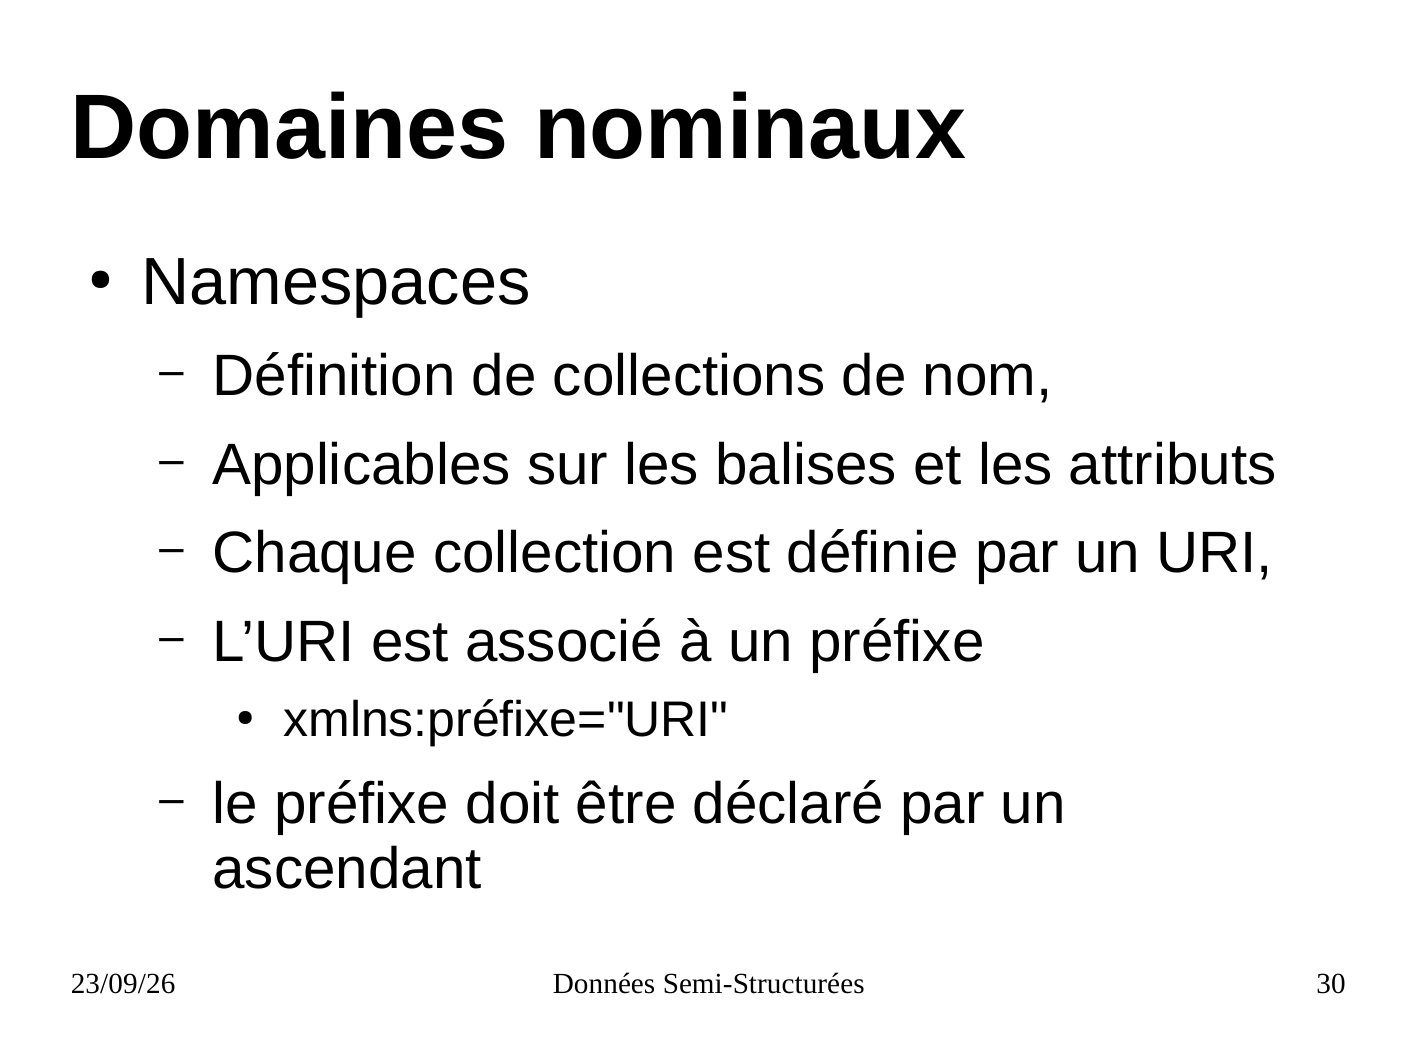

# Domaines nominaux
Namespaces
Définition de collections de nom,
Applicables sur les balises et les attributs
Chaque collection est définie par un URI,
L’URI est associé à un préfixe
xmlns:préfixe="URI"
le préfixe doit être déclaré par un ascendant
Données Semi-Structurées
30